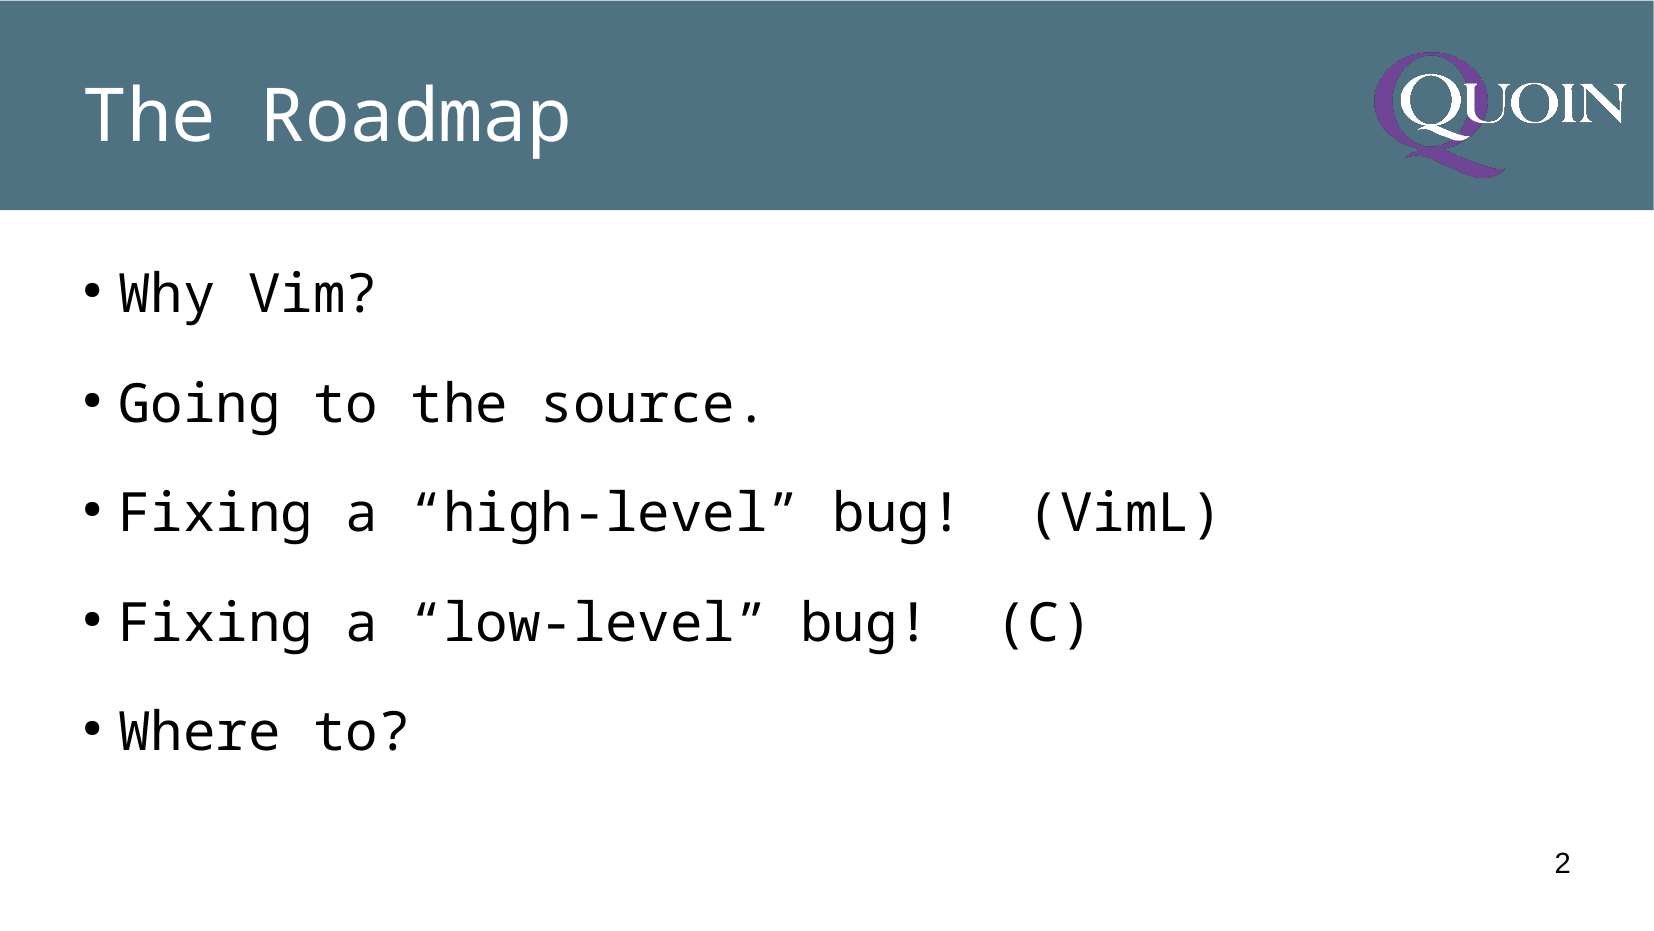

# The Roadmap
Why Vim?
Going to the source.
Fixing a “high-level” bug! (VimL)
Fixing a “low-level” bug! (C)
Where to?
2